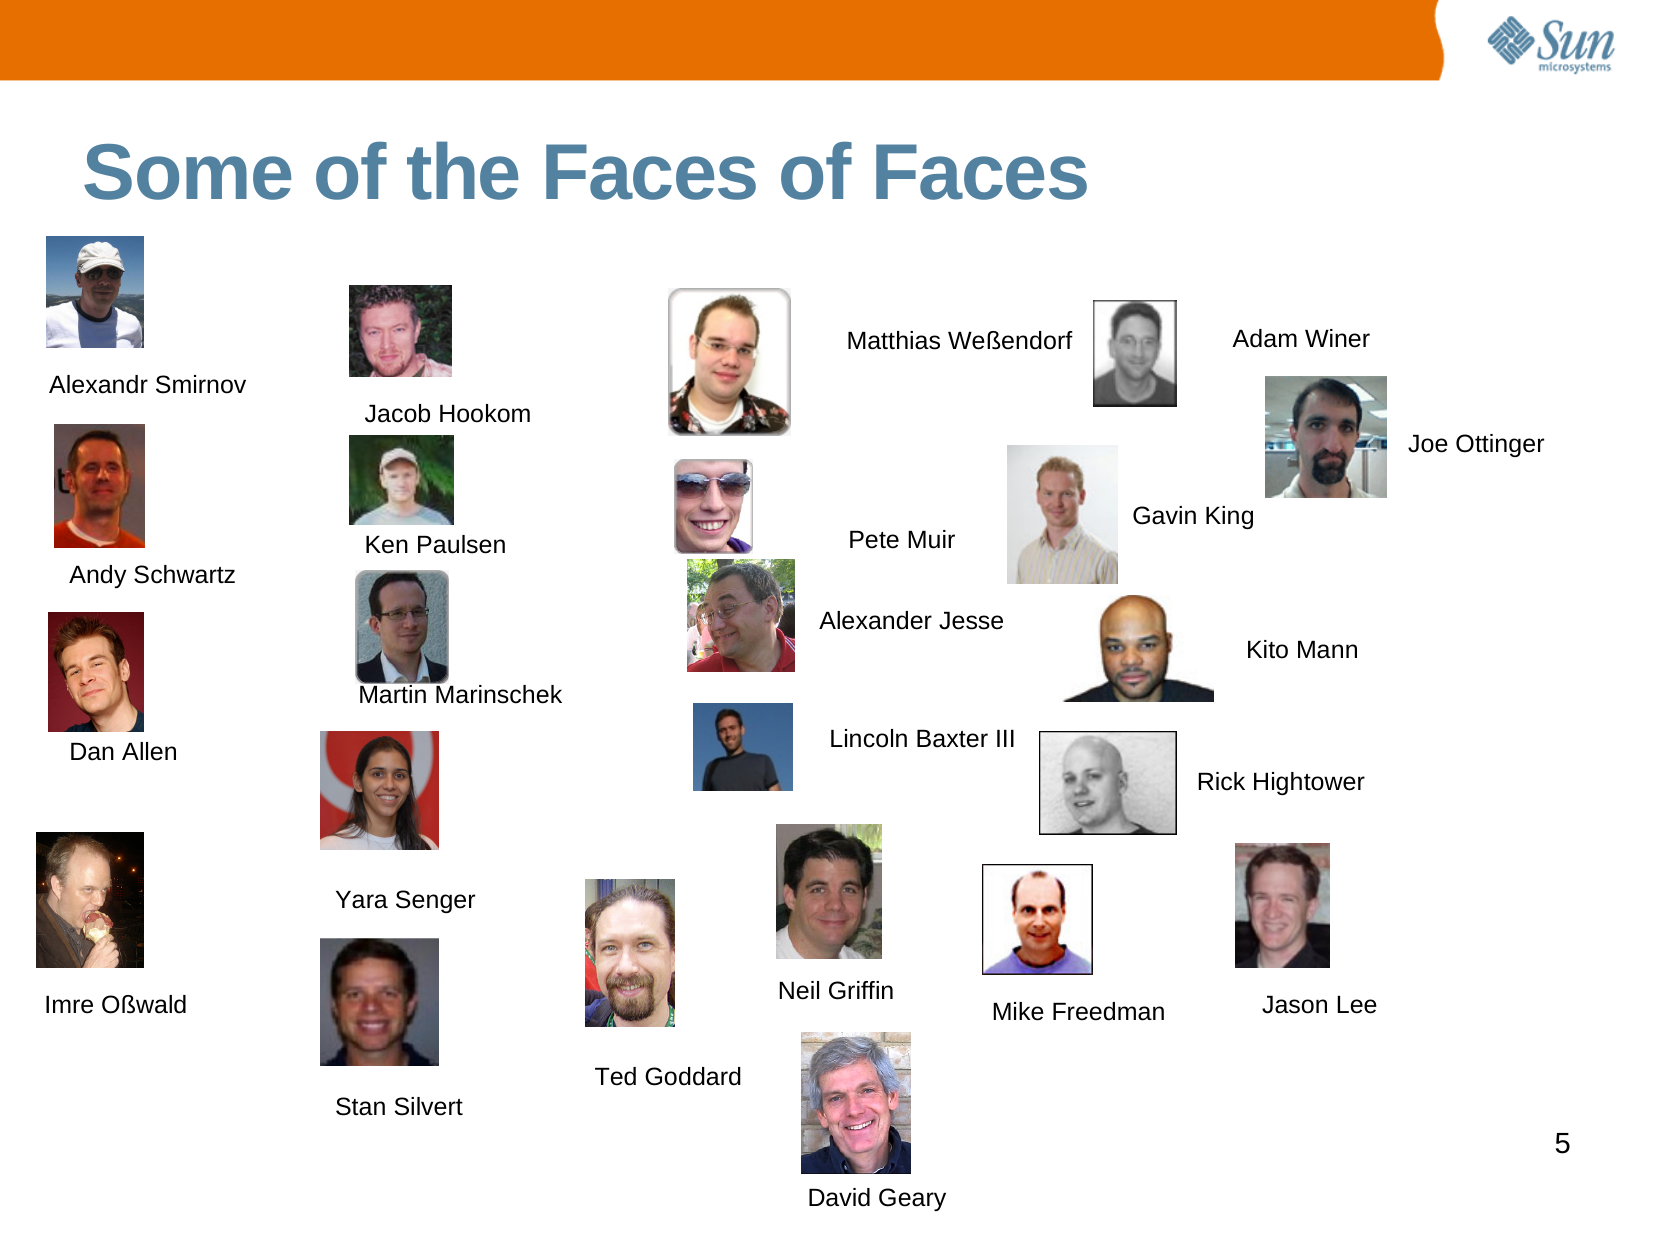

# Some of the Faces of Faces
Adam Winer
Matthias Weßendorf
Alexandr Smirnov
Jacob Hookom
Joe Ottinger
Gavin King
Pete Muir
Ken Paulsen
Andy Schwartz
Alexander Jesse
Kito Mann
Martin Marinschek
Lincoln Baxter III
Dan Allen
Rick Hightower
Yara Senger
Neil Griffin
Imre Oßwald
Jason Lee
Mike Freedman
Ted Goddard
Stan Silvert
5
David Geary